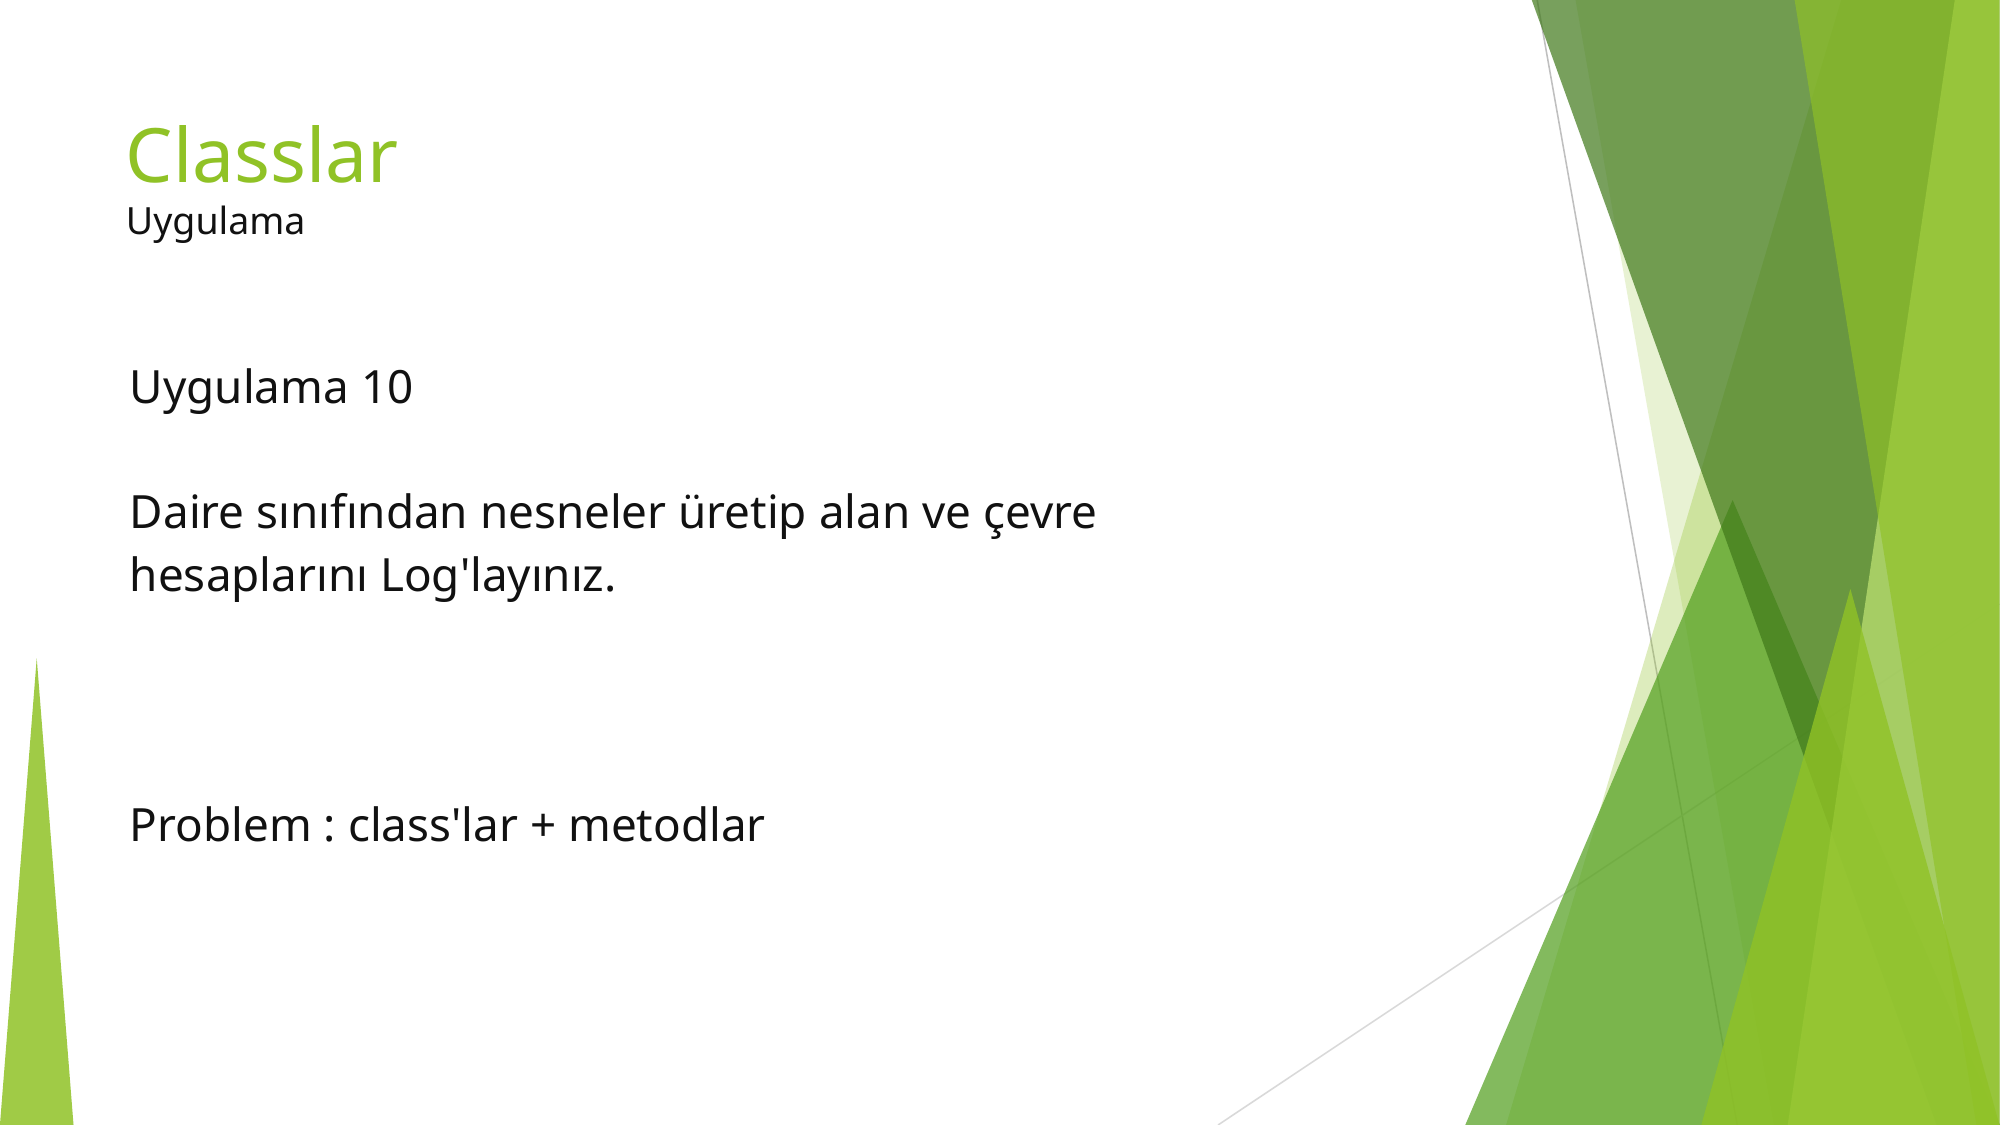

# Classlar Uygulama
Uygulama 10
Daire sınıfından nesneler üretip alan ve çevre hesaplarını Log'layınız.
Problem : class'lar + metodlar